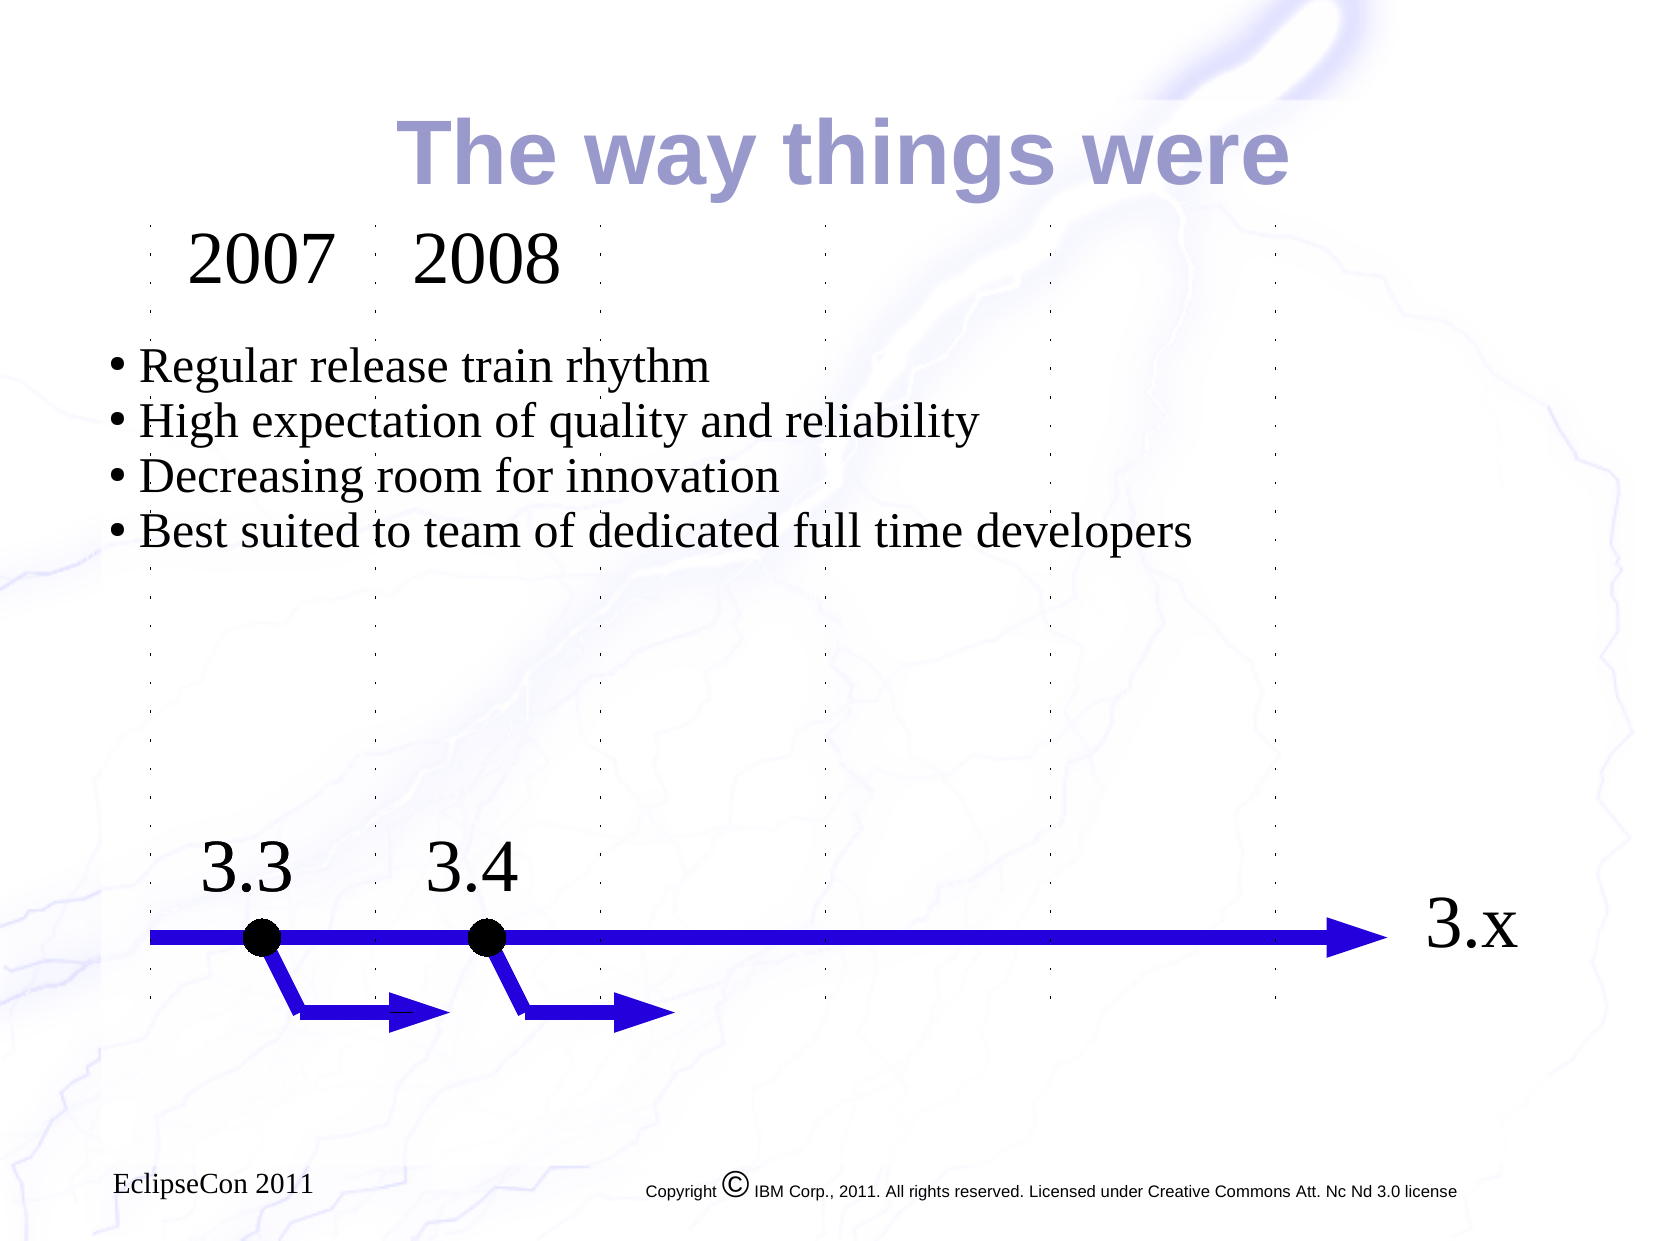

# The way things were
2007
2008
 Regular release train rhythm
 High expectation of quality and reliability
 Decreasing room for innovation
 Best suited to team of dedicated full time developers
3.3
3.4
3.3
3.x